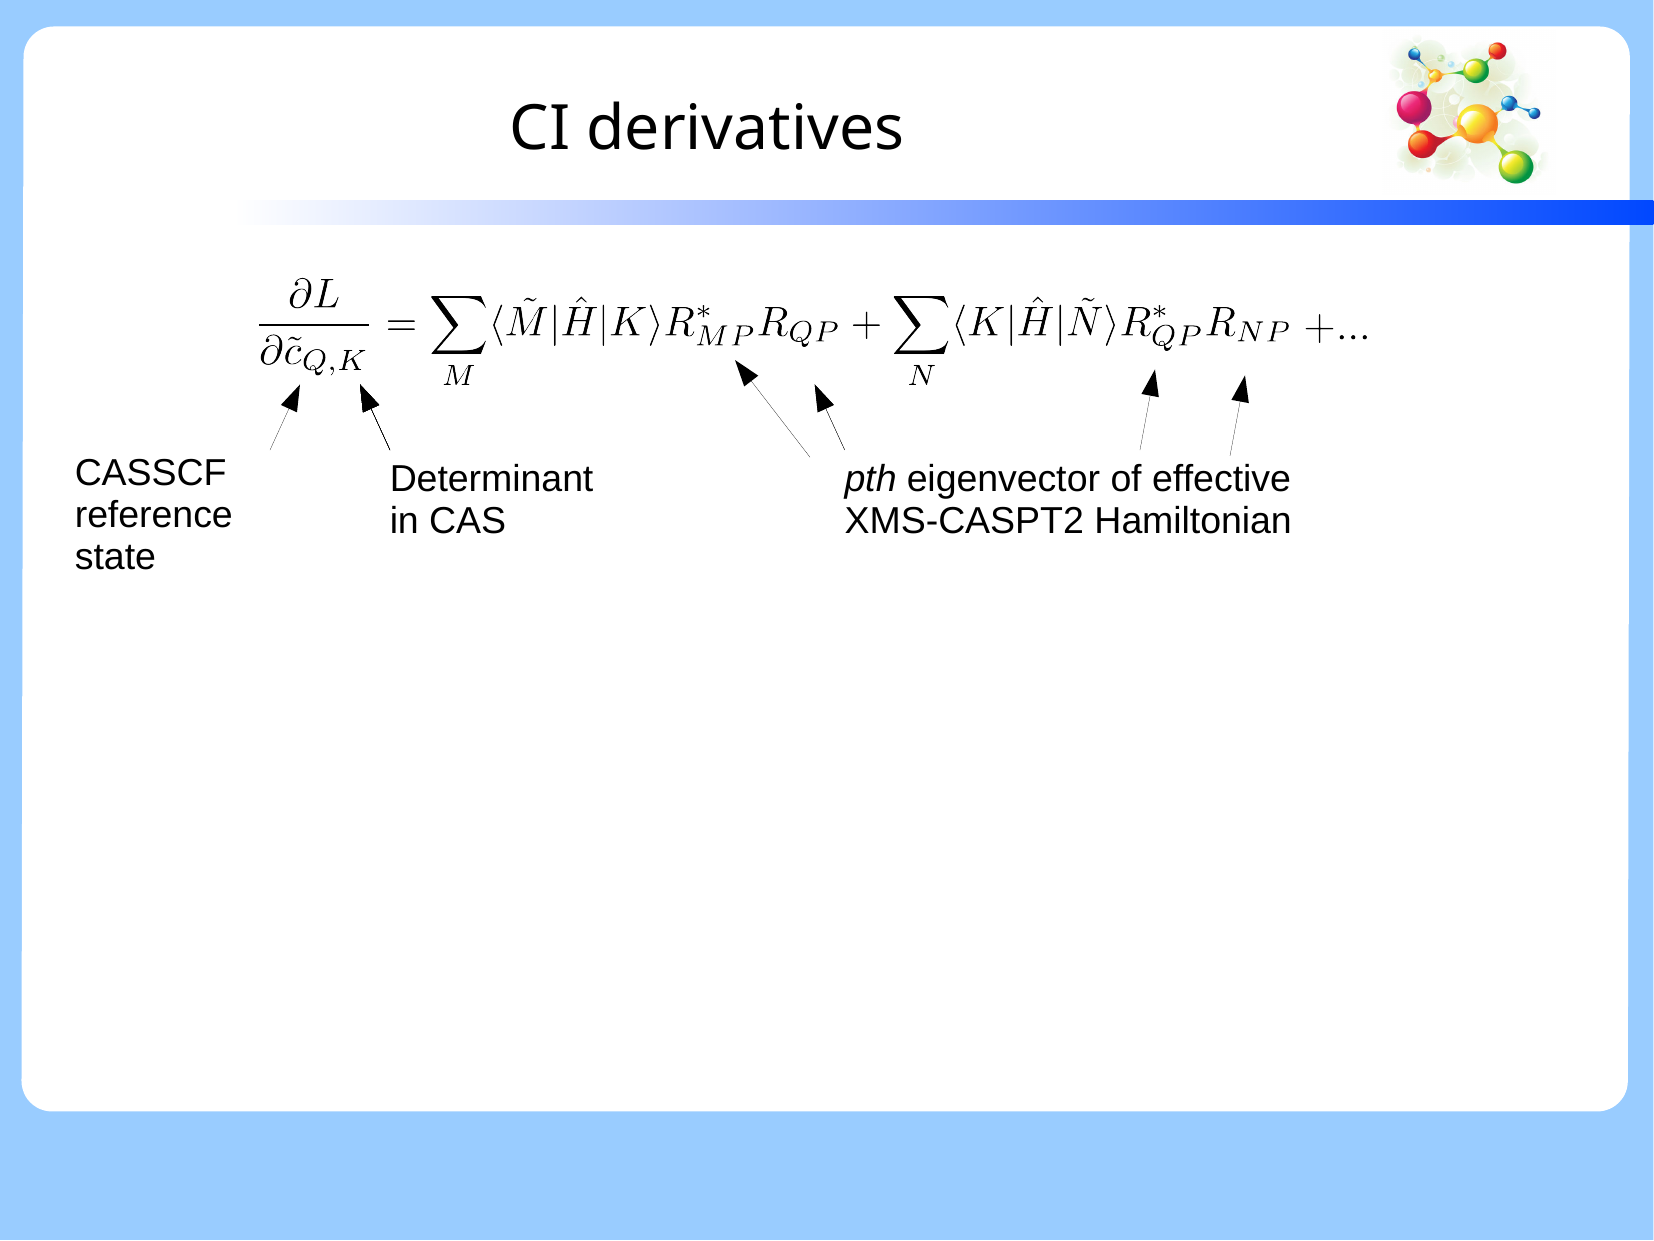

# CI derivatives
CASSCF
reference
state
Determinant in CAS
pth eigenvector of effective
XMS-CASPT2 Hamiltonian